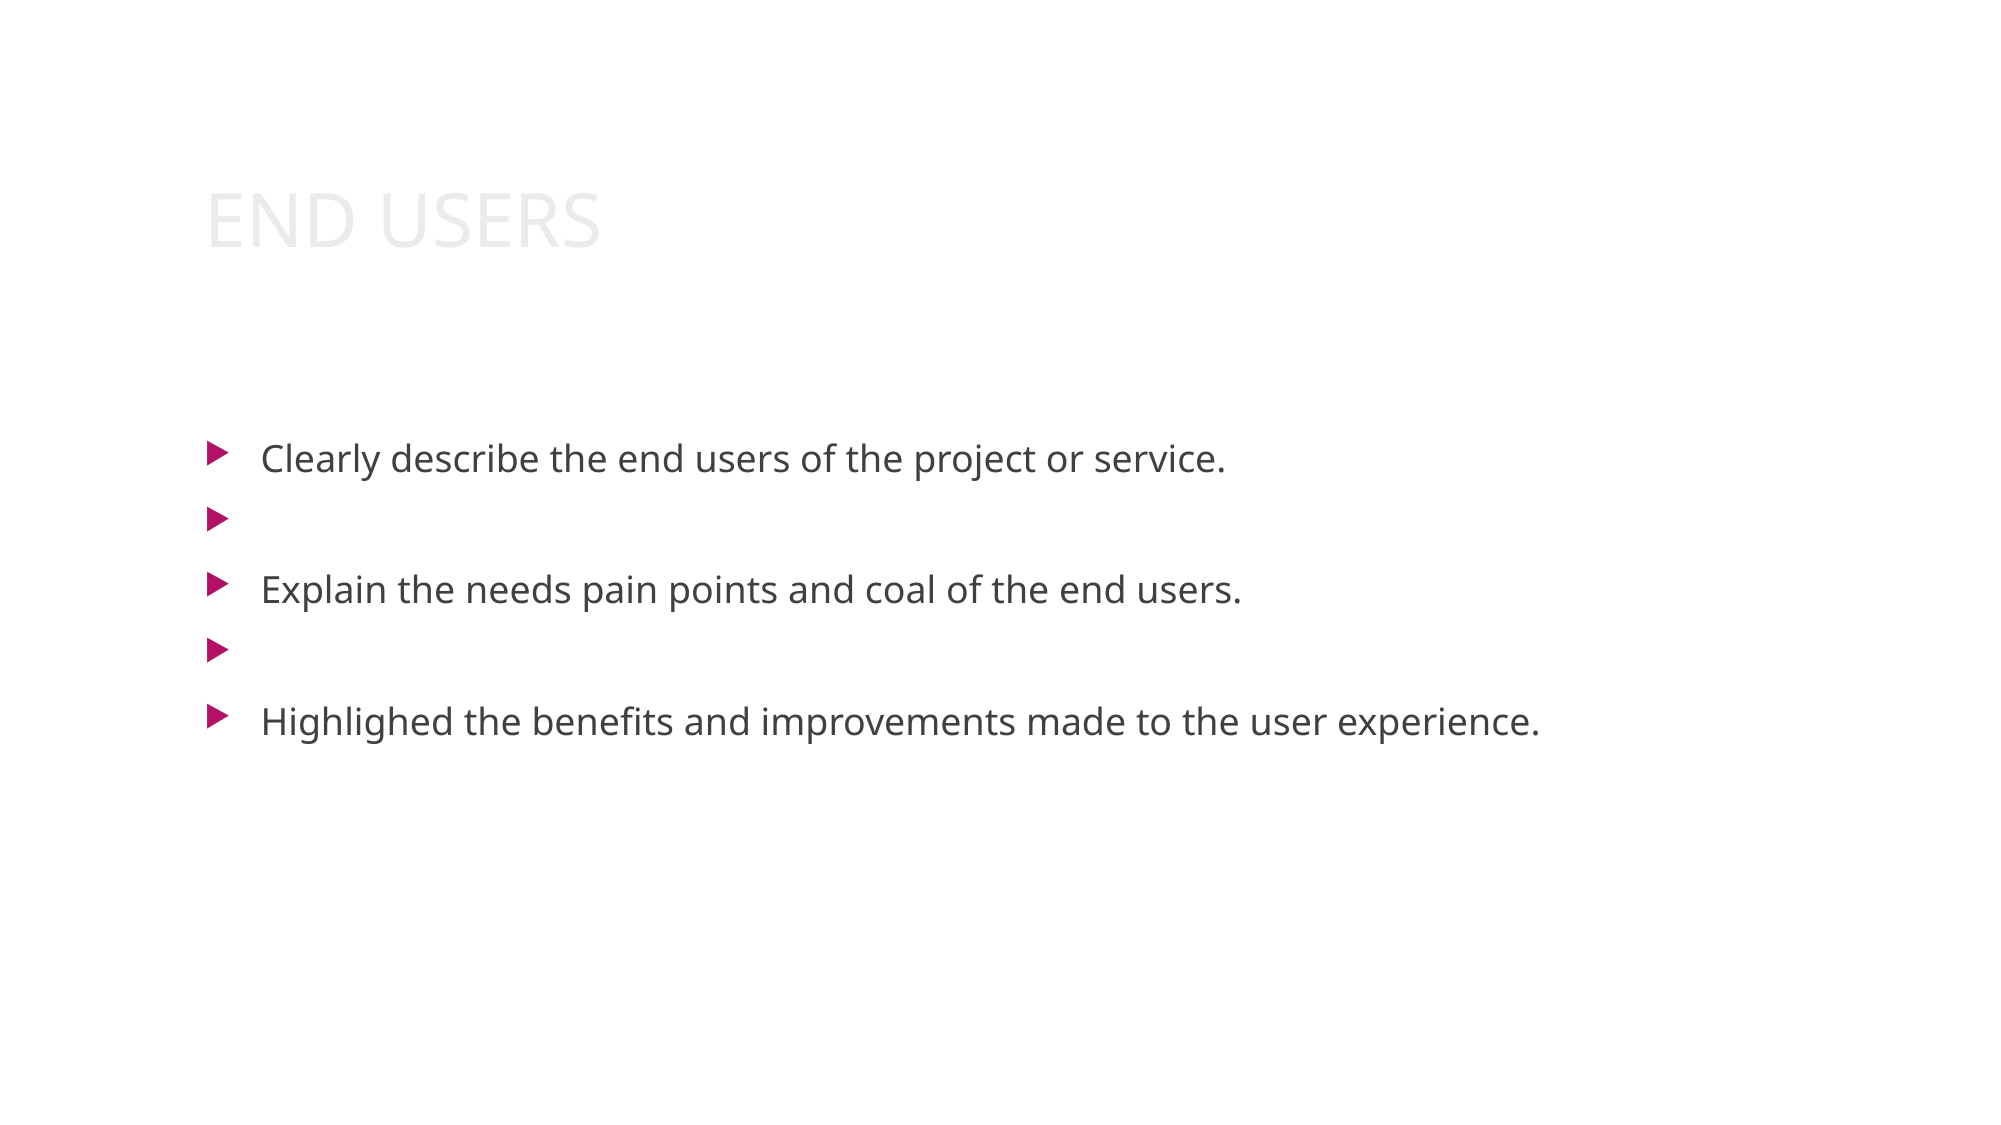

# END USERS
Clearly describe the end users of the project or service.
Explain the needs pain points and coal of the end users.
Highlighed the benefits and improvements made to the user experience.